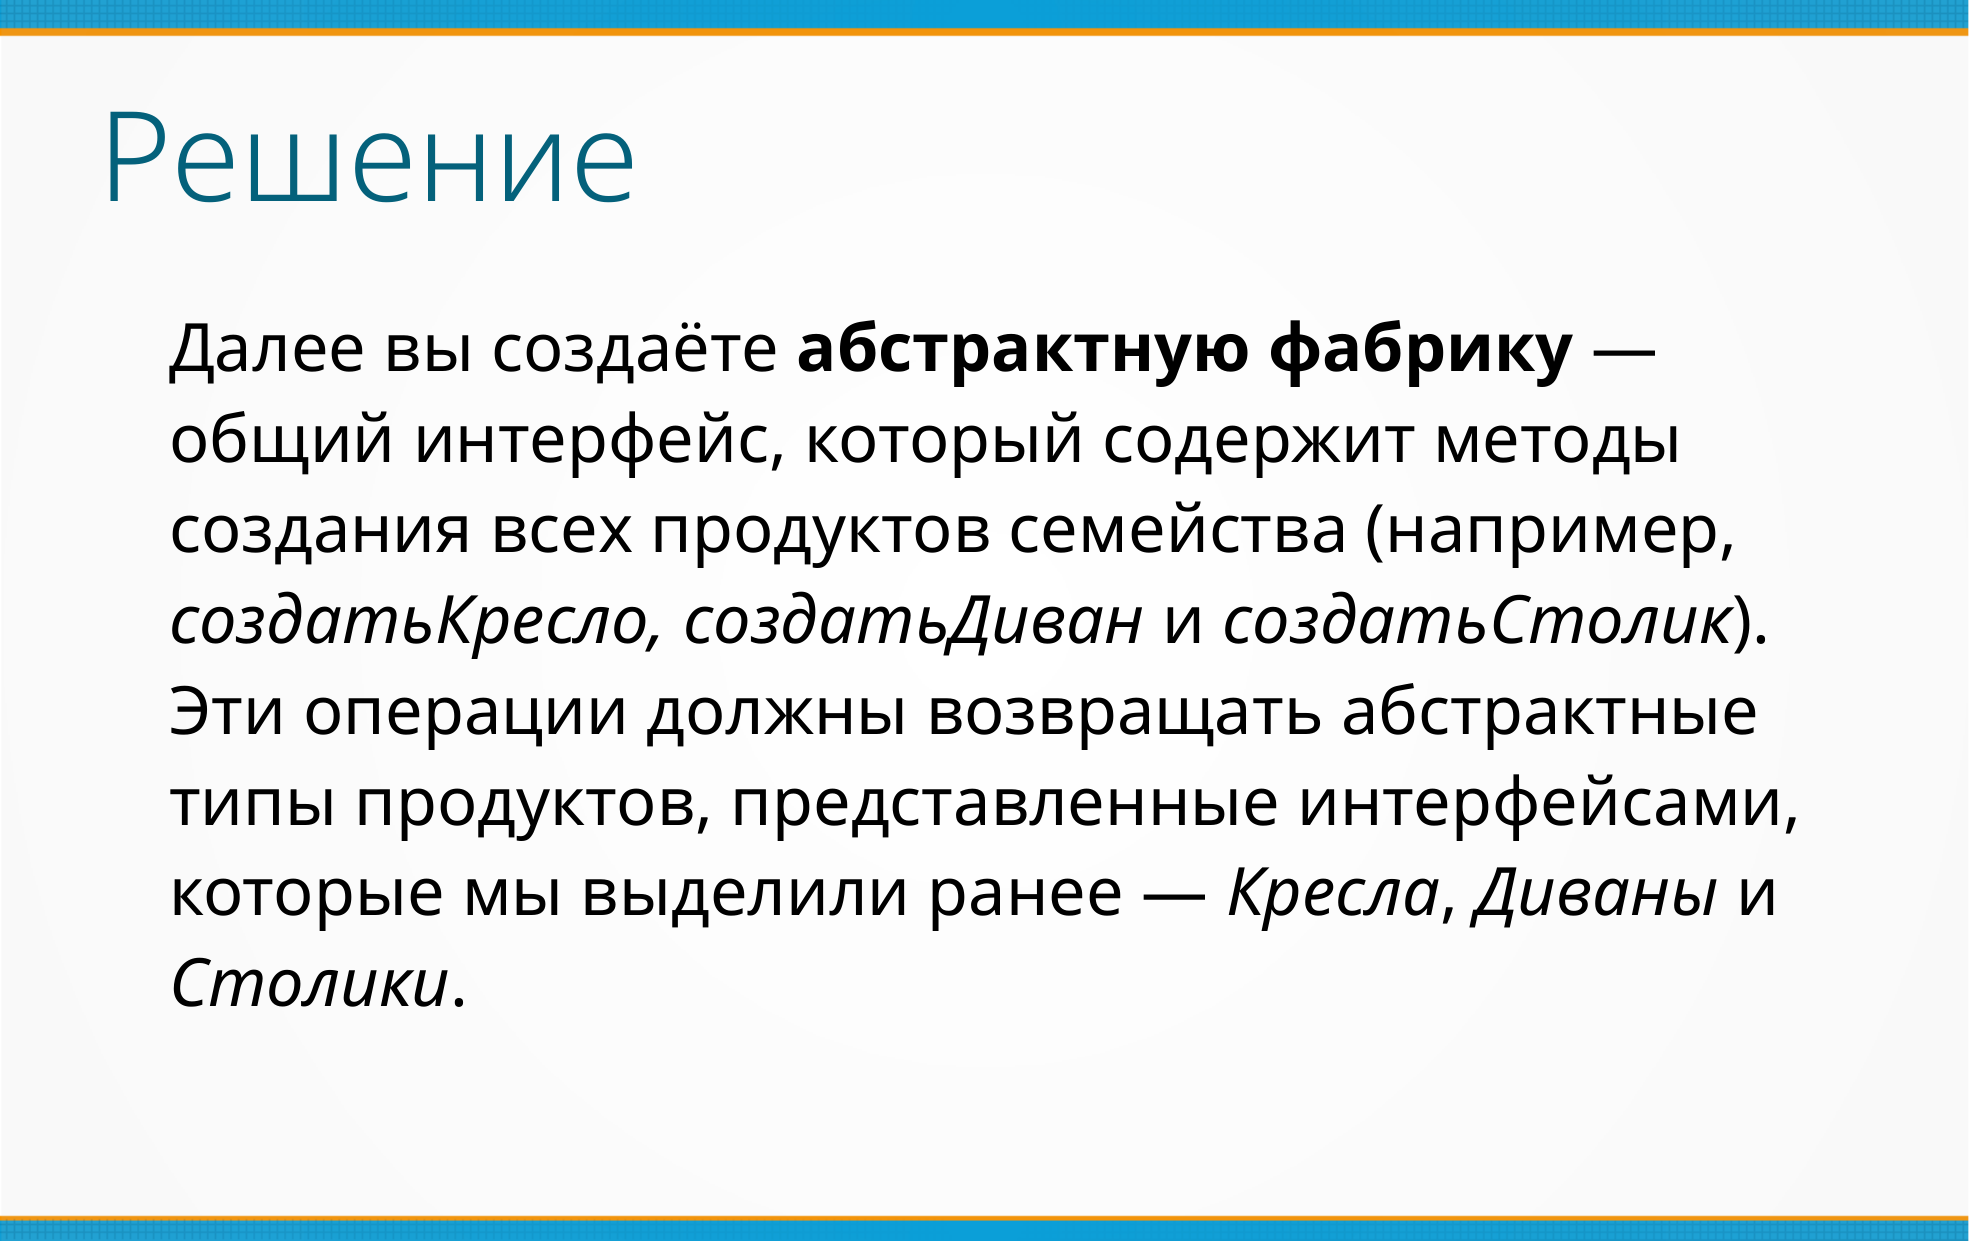

# Решение
Далее вы создаёте абстрактную фабрику — общий интерфейс, который содержит методы создания всех продуктов семейства (например, создатьКресло, создатьДиван и создатьСтолик). Эти операции должны возвращать абстрактные типы продуктов, представленные интерфейсами, которые мы выделили ранее — Кресла, Диваны и Столики.